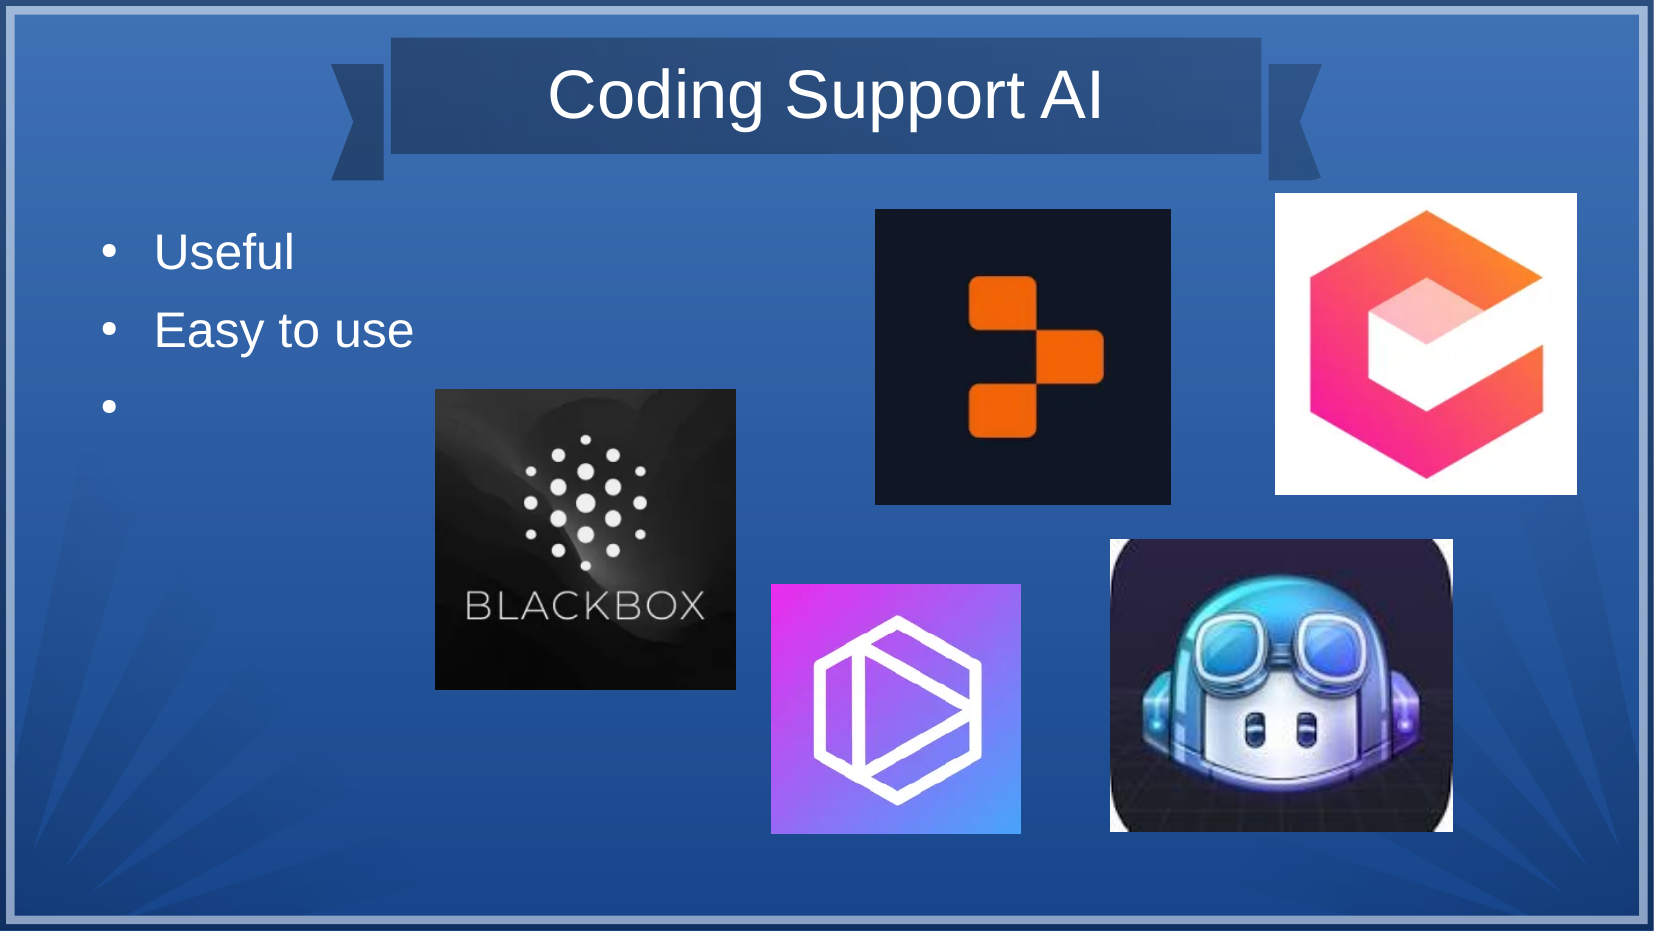

# Coding Support AI
Useful
Easy to use